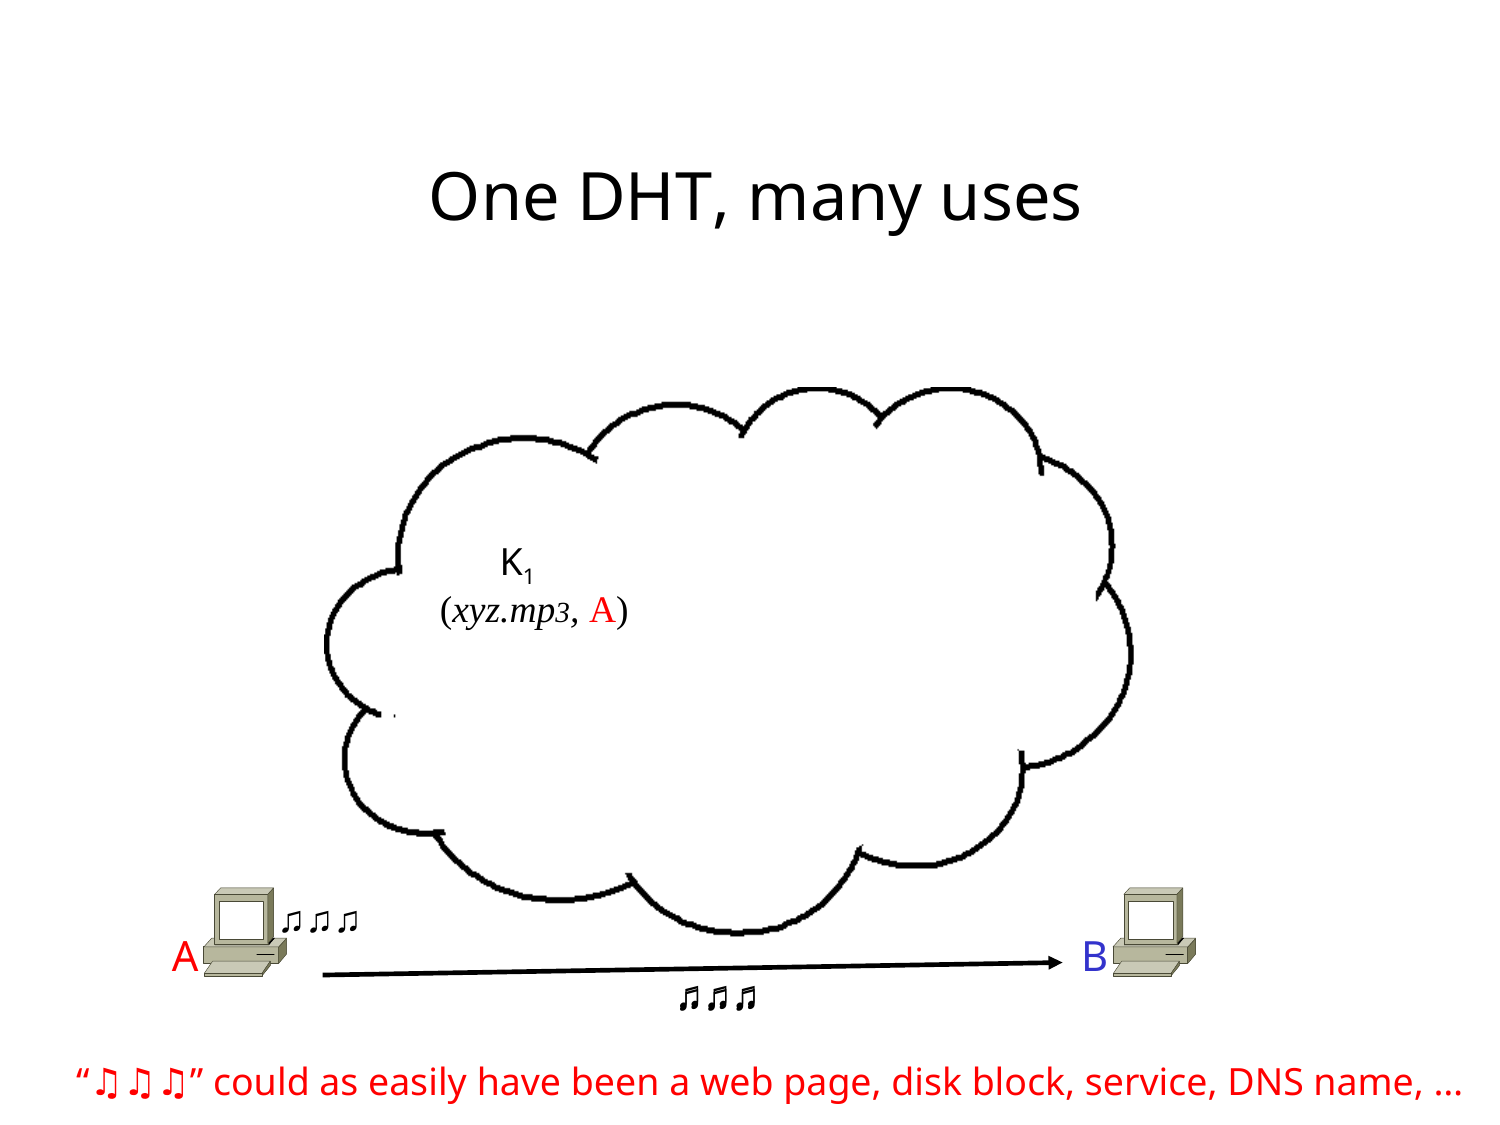

One DHT, many uses
K1
(xyz.mp3, A)
♫♫♫
A
B
♫♫♫
♫♫♫
“♫♫♫” could as easily have been a web page, disk block, service, DNS name, …